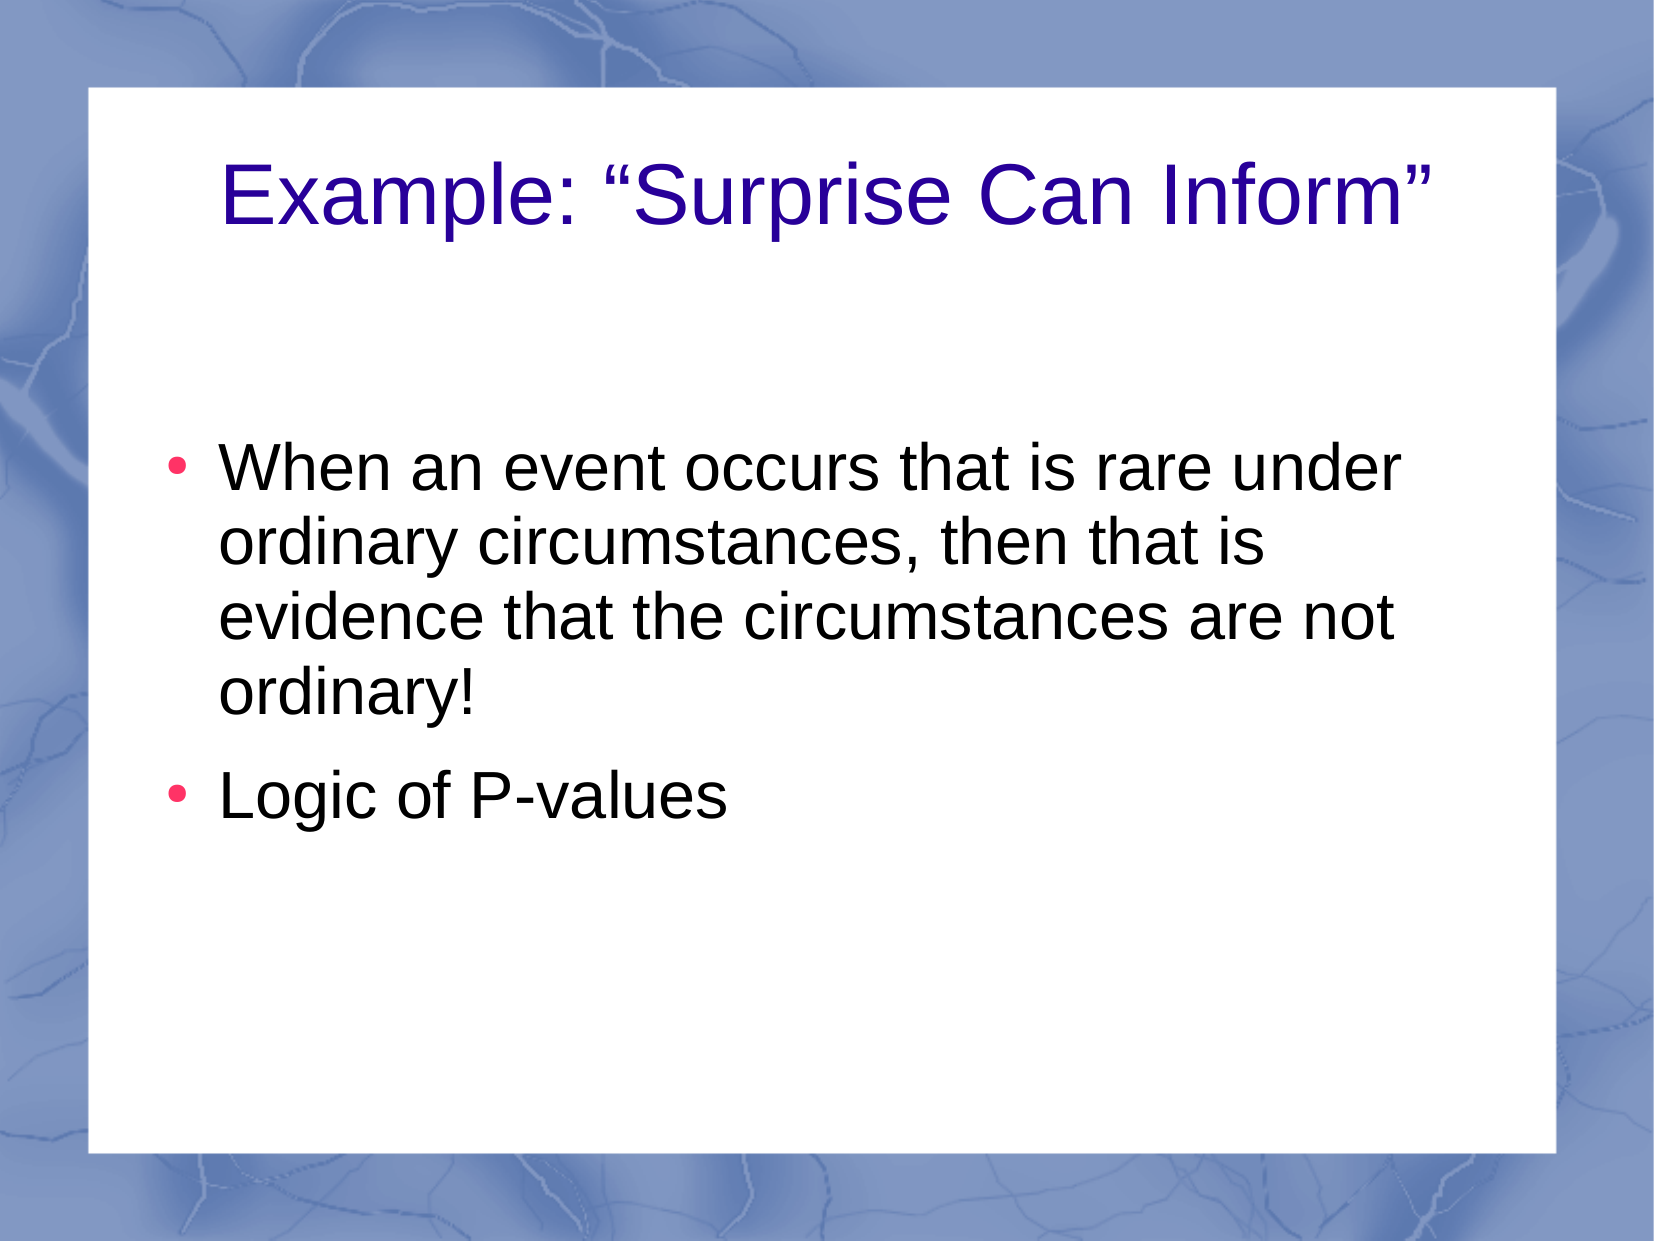

# Example: “Surprise Can Inform”
When an event occurs that is rare under ordinary circumstances, then that is evidence that the circumstances are not ordinary!
Logic of P-values